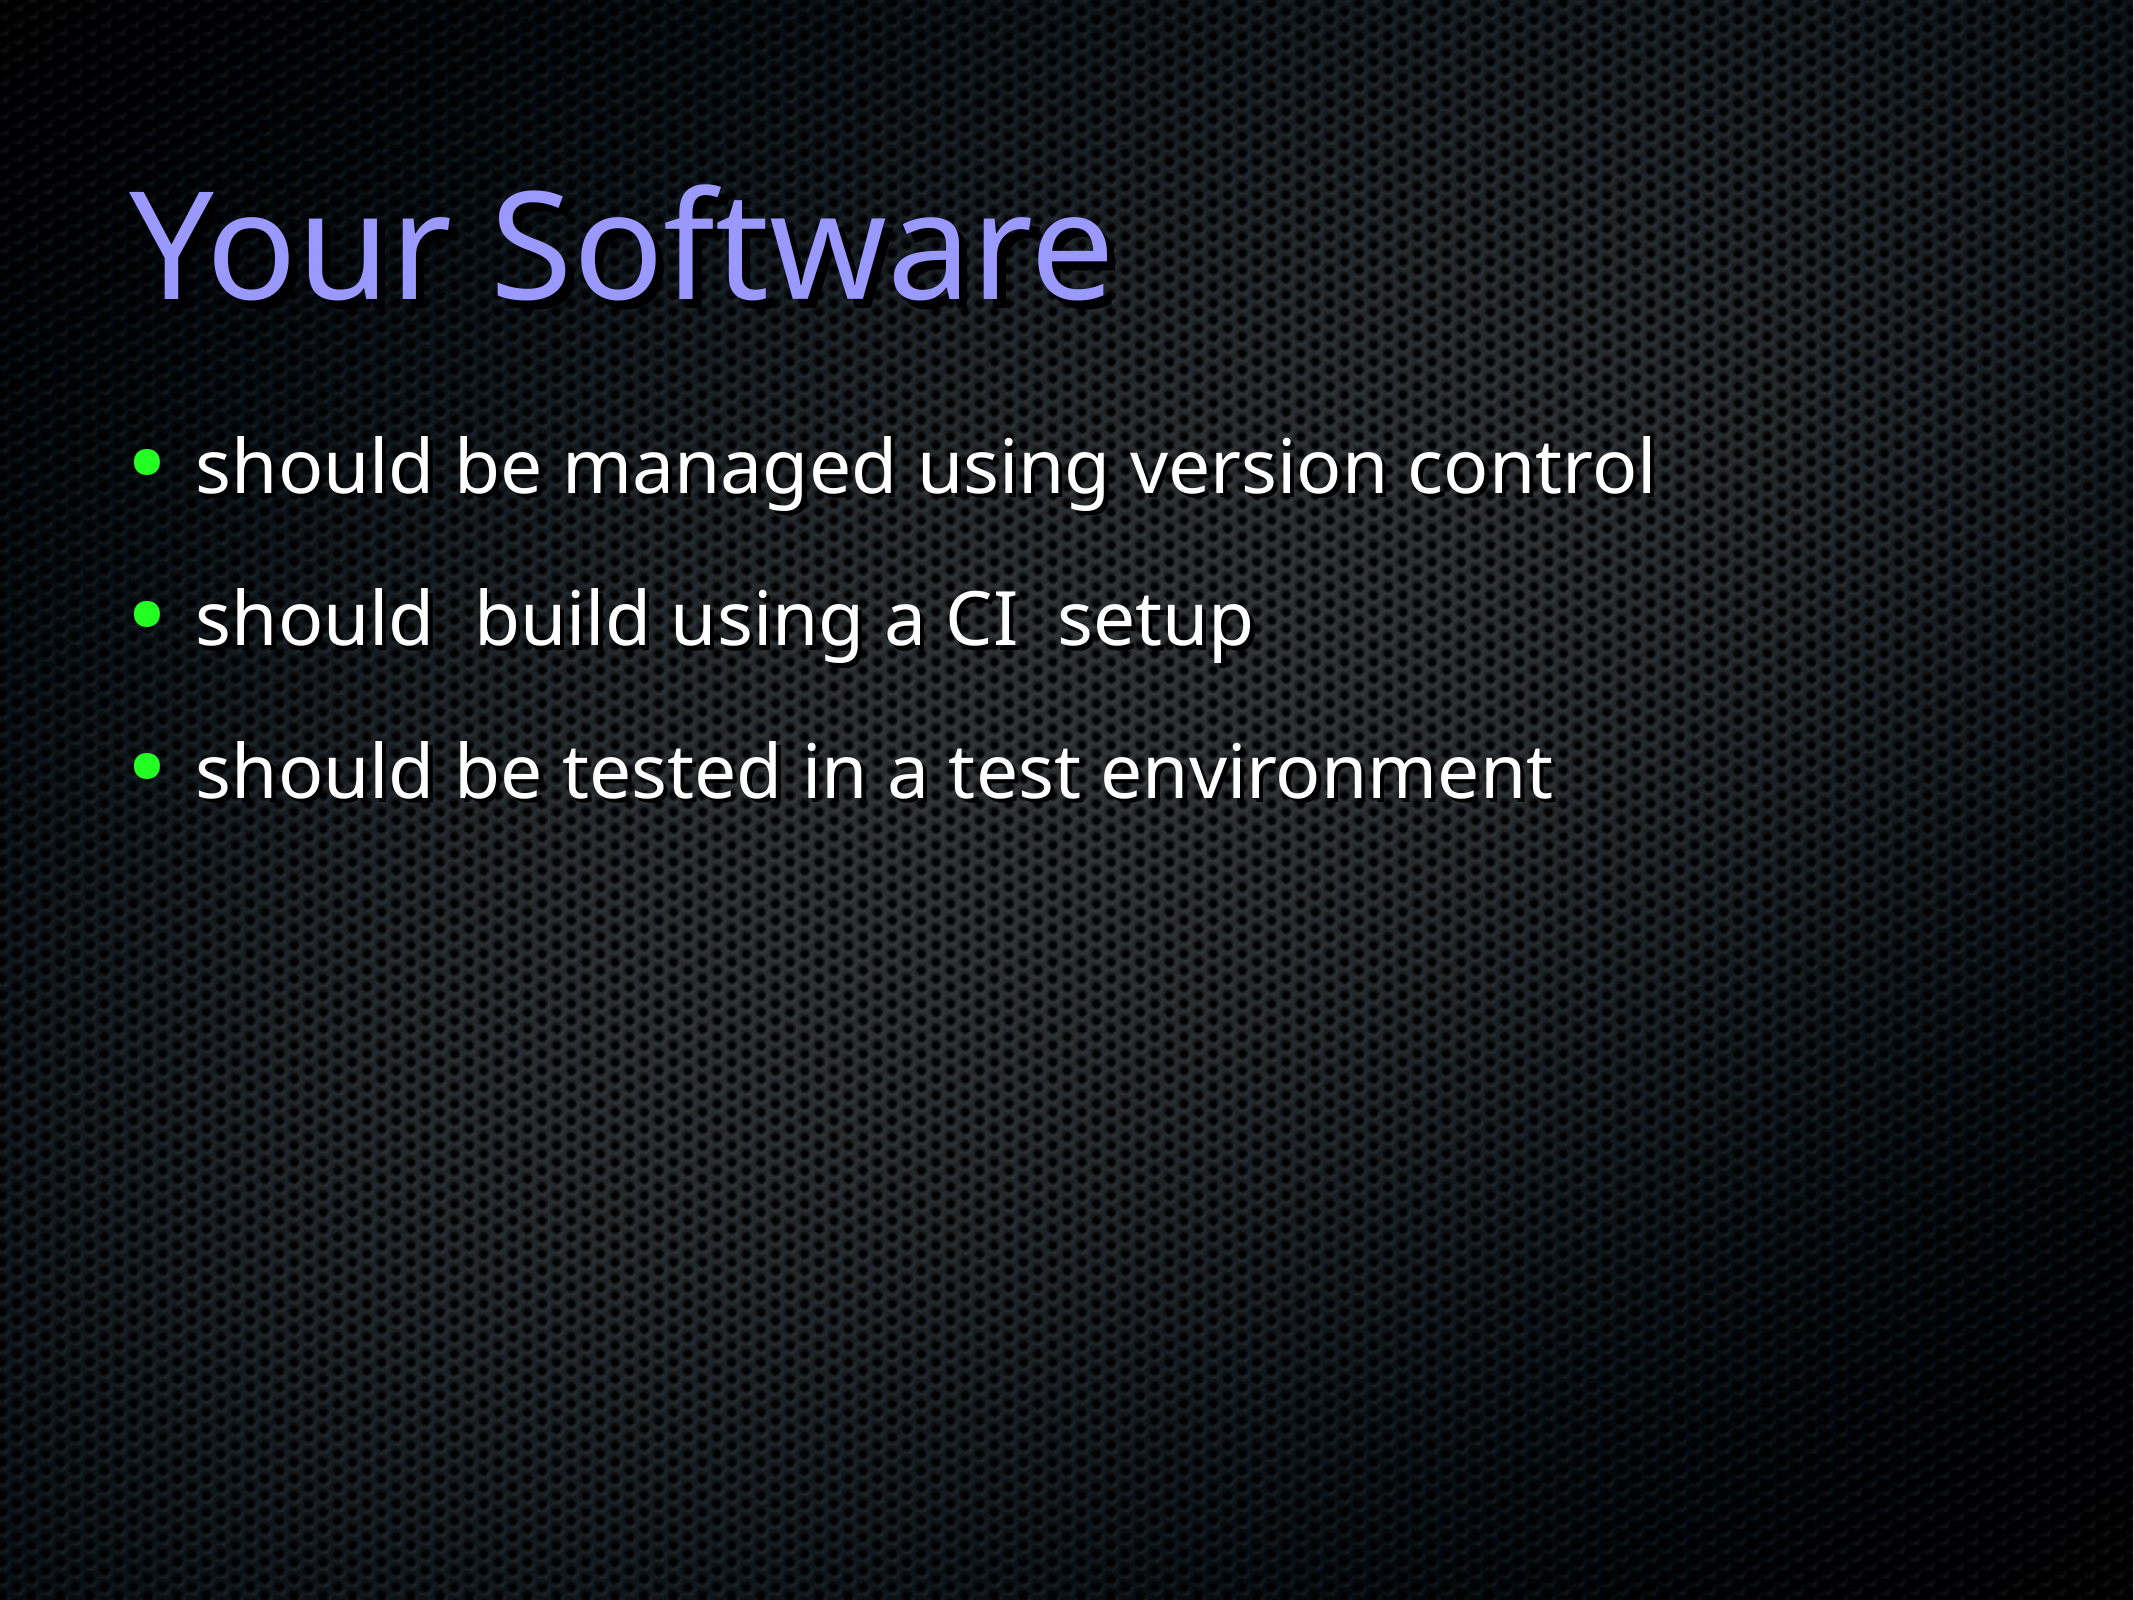

# Your Software
should be managed using version control
should build using a CI setup
should be tested in a test environment